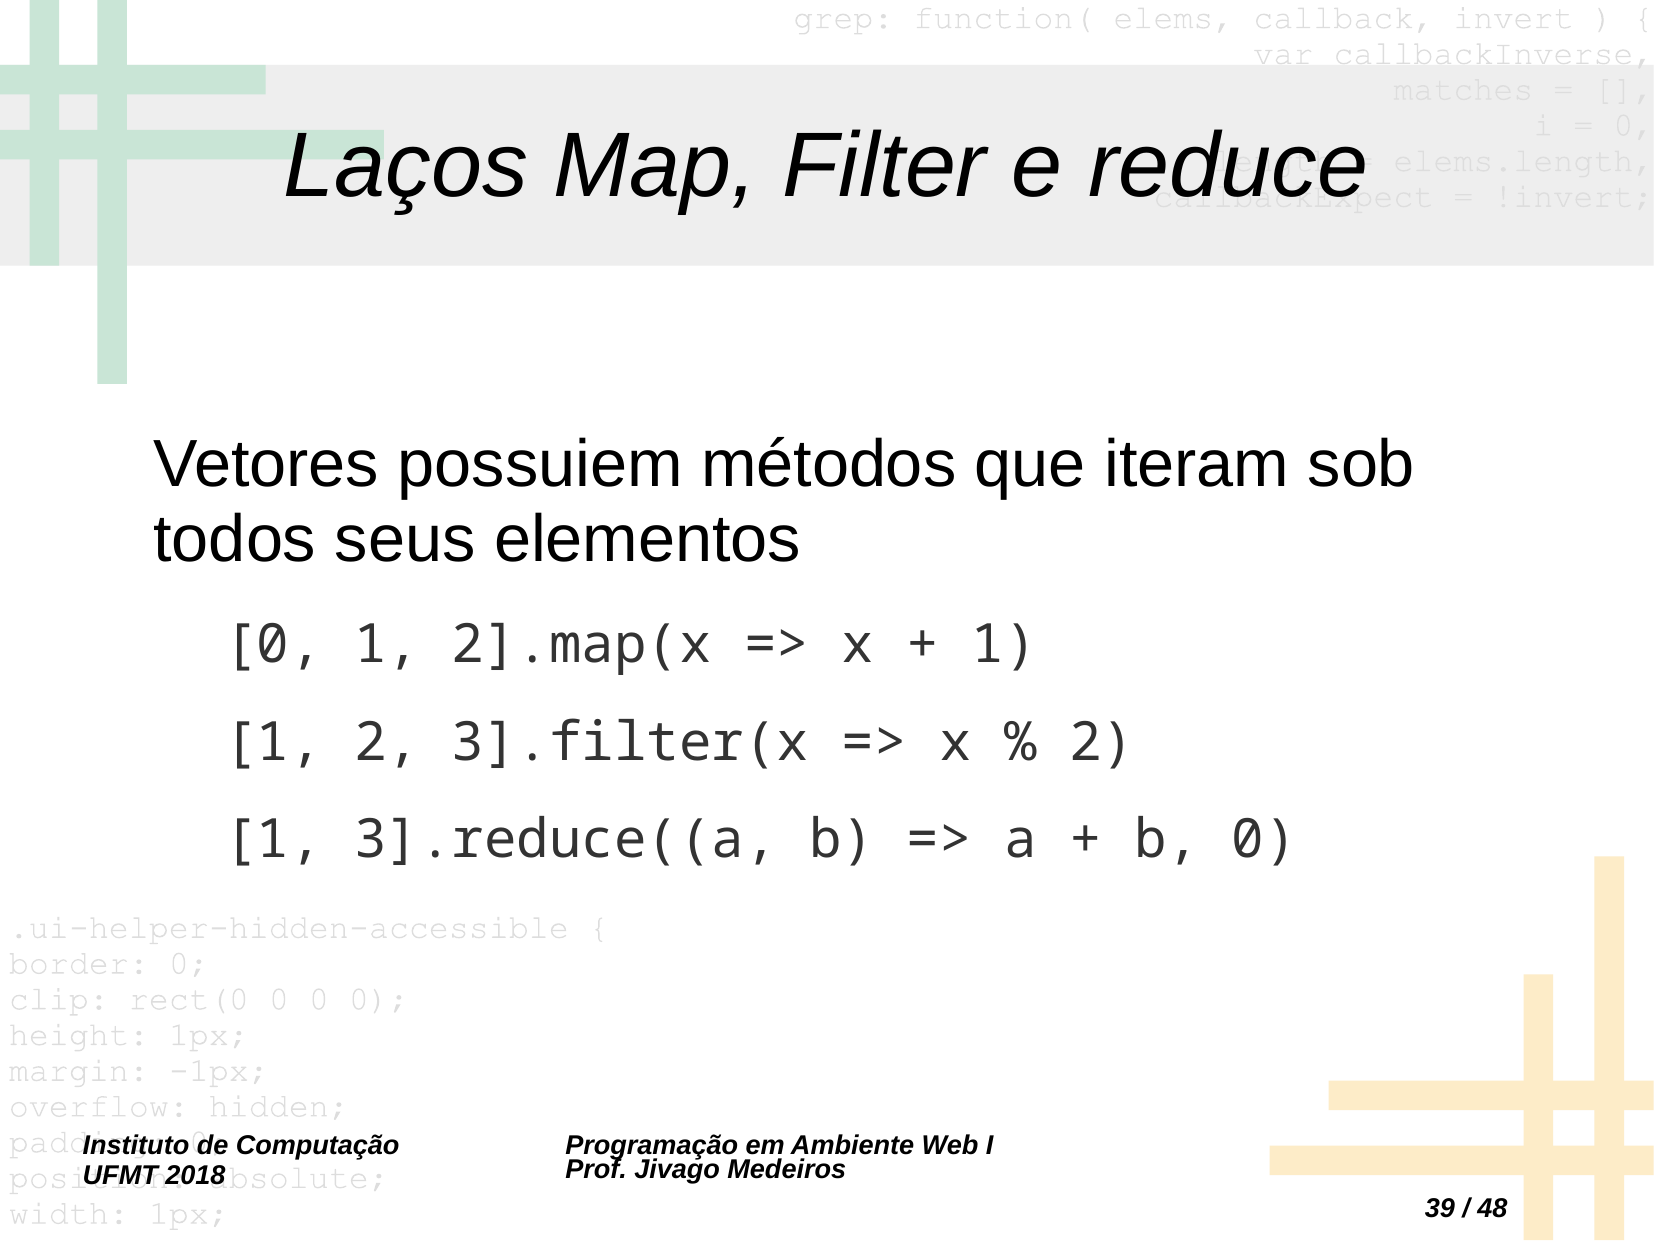

# Laços Map, Filter e reduce
Vetores possuiem métodos que iteram sob todos seus elementos
[0, 1, 2].map(x => x + 1)
[1, 2, 3].filter(x => x % 2)
[1, 3].reduce((a, b) => a + b, 0)
Programação em Ambiente Web I Prof. Jivago Medeiros
39